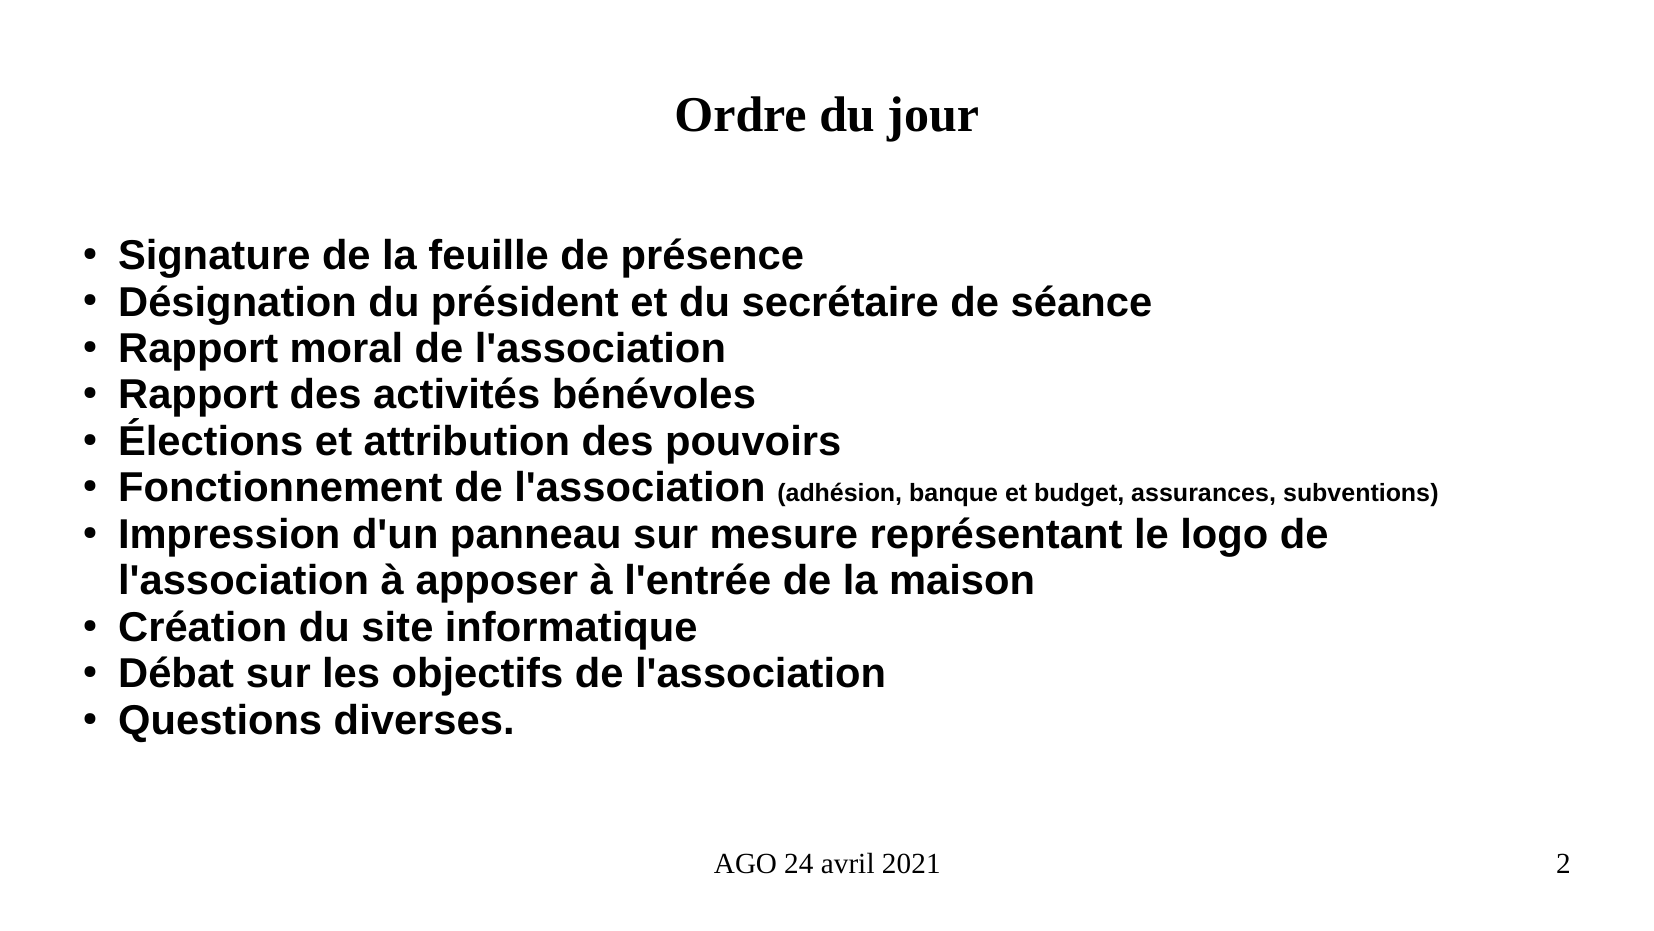

# Ordre du jour
Signature de la feuille de présence
Désignation du président et du secrétaire de séance
Rapport moral de l'association
Rapport des activités bénévoles
Élections et attribution des pouvoirs
Fonctionnement de l'association (adhésion, banque et budget, assurances, subventions)
Impression d'un panneau sur mesure représentant le logo de l'association à apposer à l'entrée de la maison
Création du site informatique
Débat sur les objectifs de l'association
Questions diverses.
AGO 24 avril 2021
2